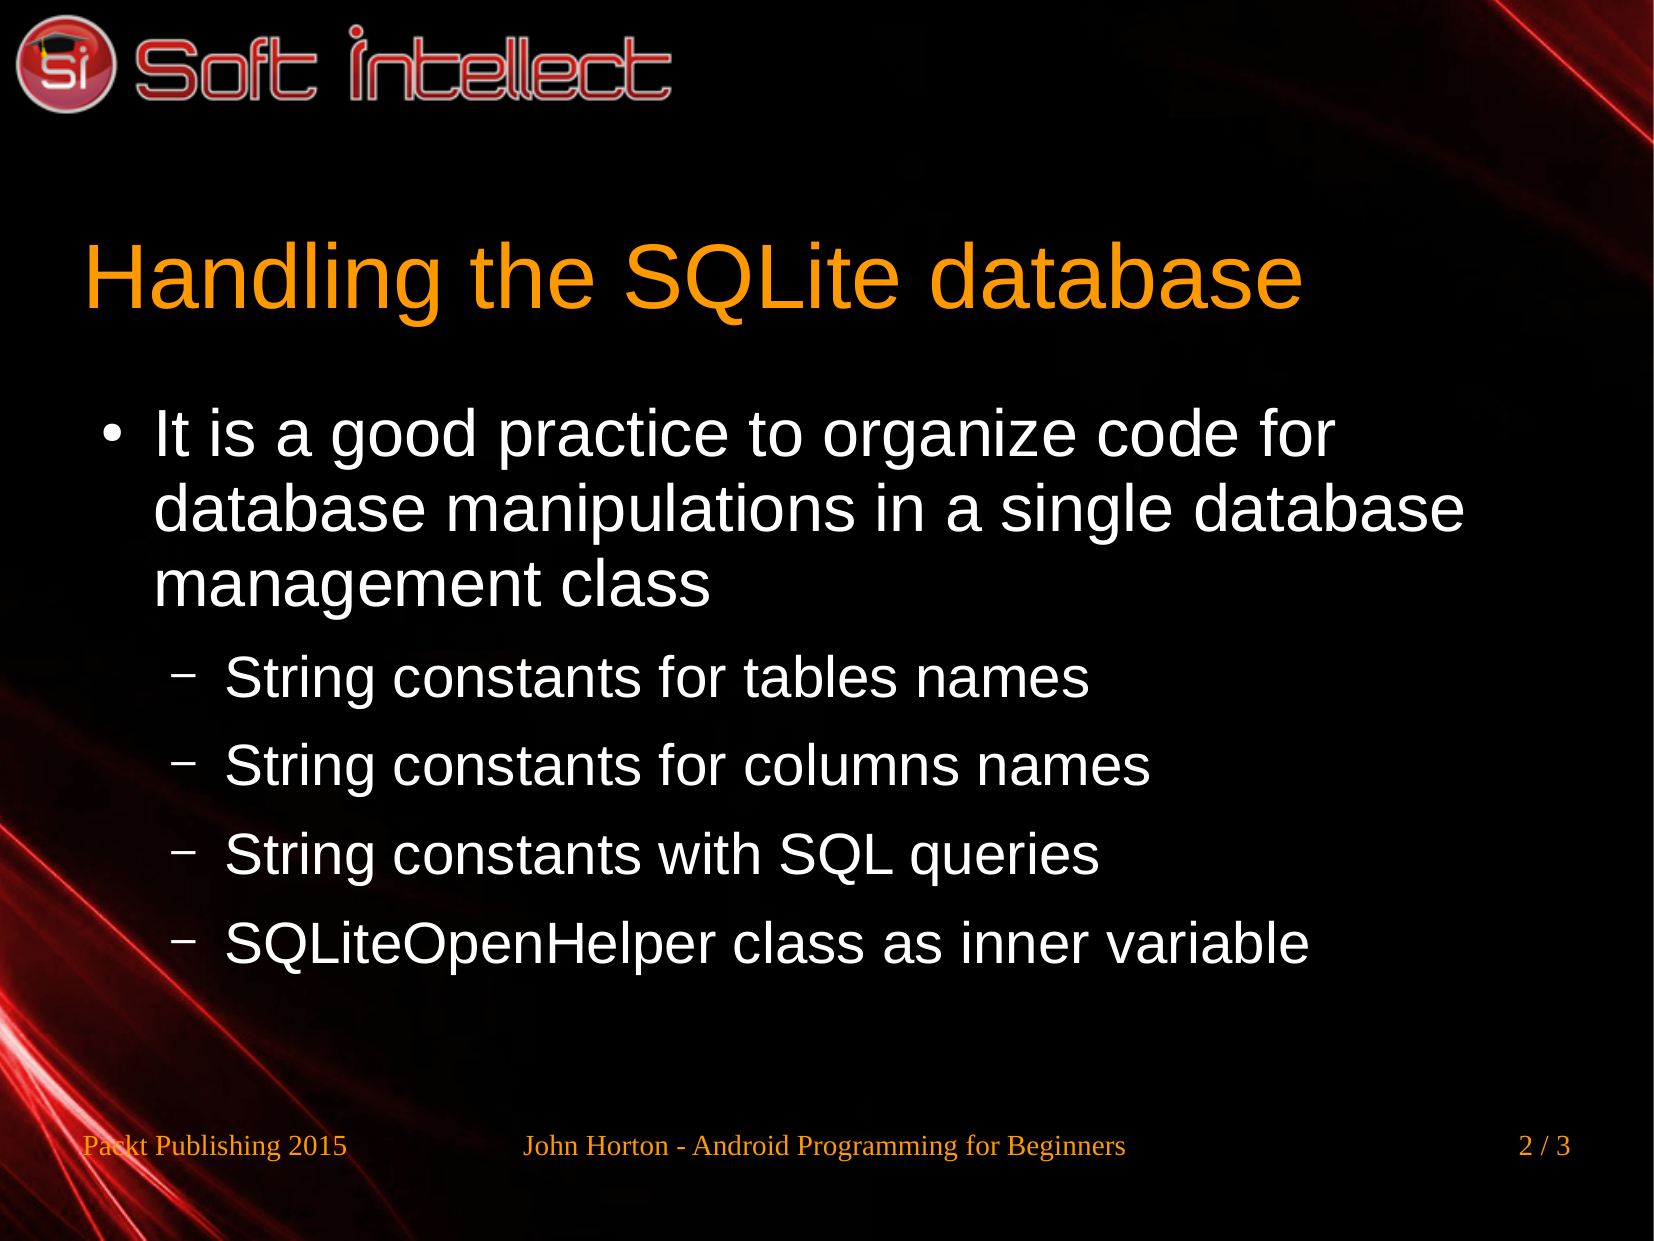

# Handling the SQLite database
It is a good practice to organize code for database manipulations in a single database management class
String constants for tables names
String constants for columns names
String constants with SQL queries
SQLiteOpenHelper class as inner variable
Packt Publishing 2015
John Horton - Android Programming for Beginners
2